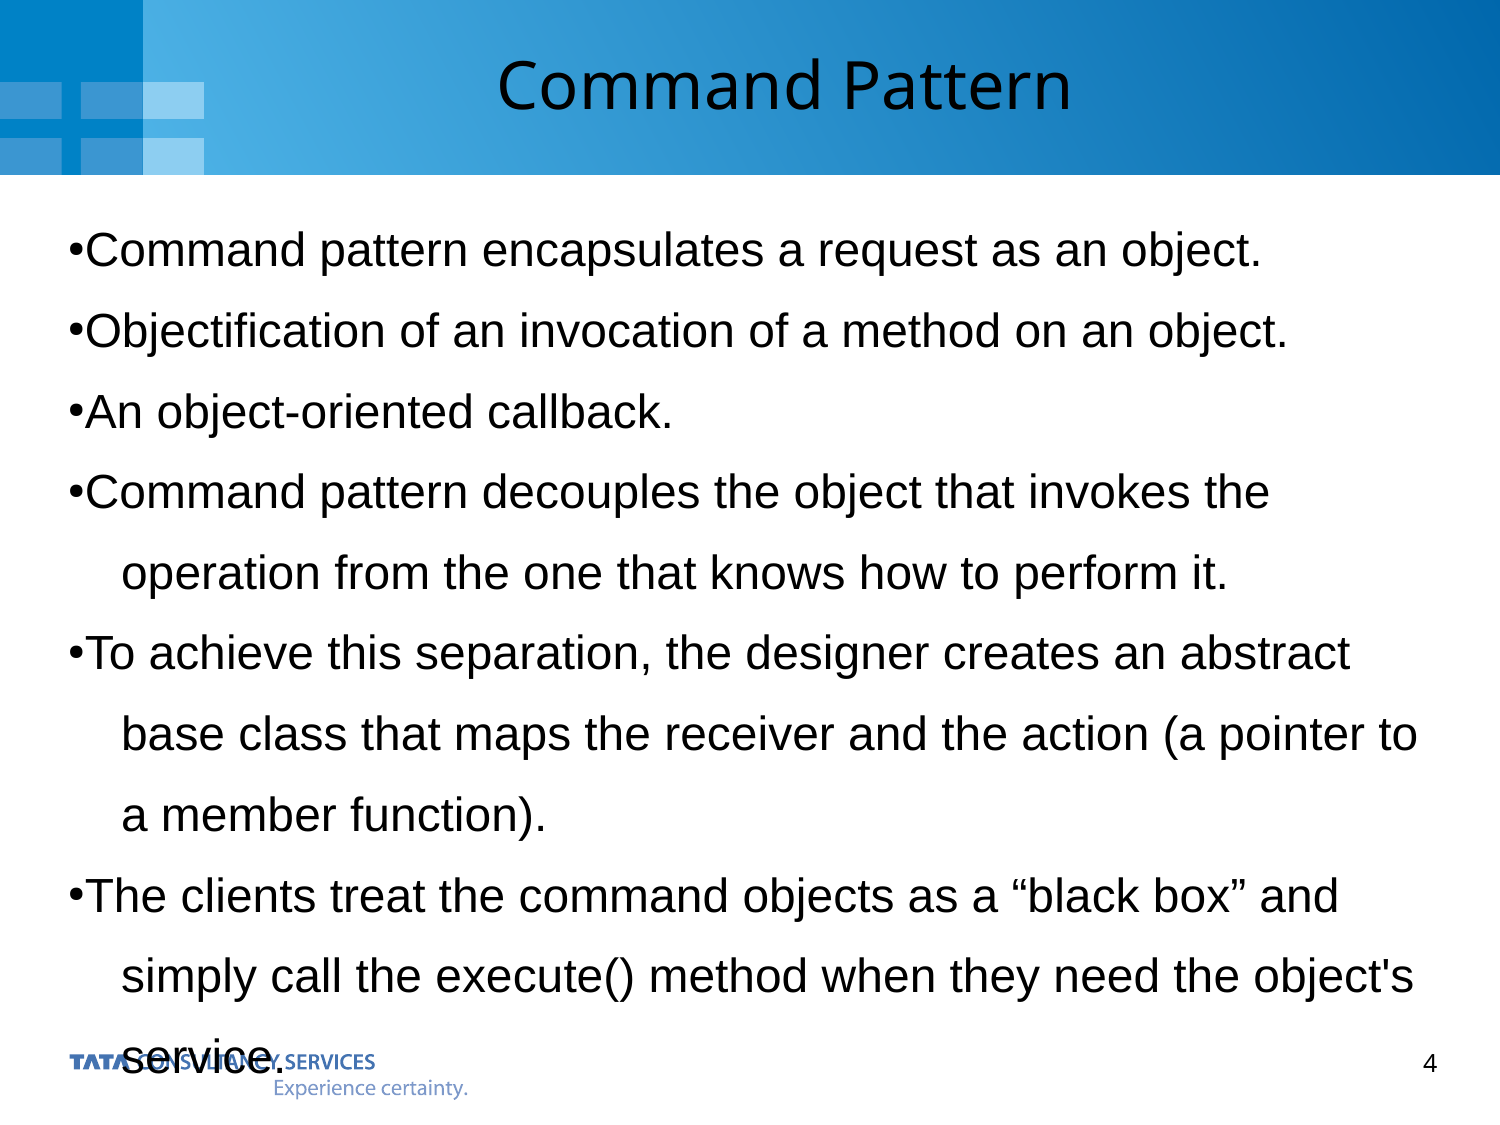

Command Pattern
Command pattern encapsulates a request as an object.
Objectification of an invocation of a method on an object.
An object-oriented callback.
Command pattern decouples the object that invokes the operation from the one that knows how to perform it.
To achieve this separation, the designer creates an abstract base class that maps the receiver and the action (a pointer to a member function).
The clients treat the command objects as a “black box” and simply call the execute() method when they need the object's service.